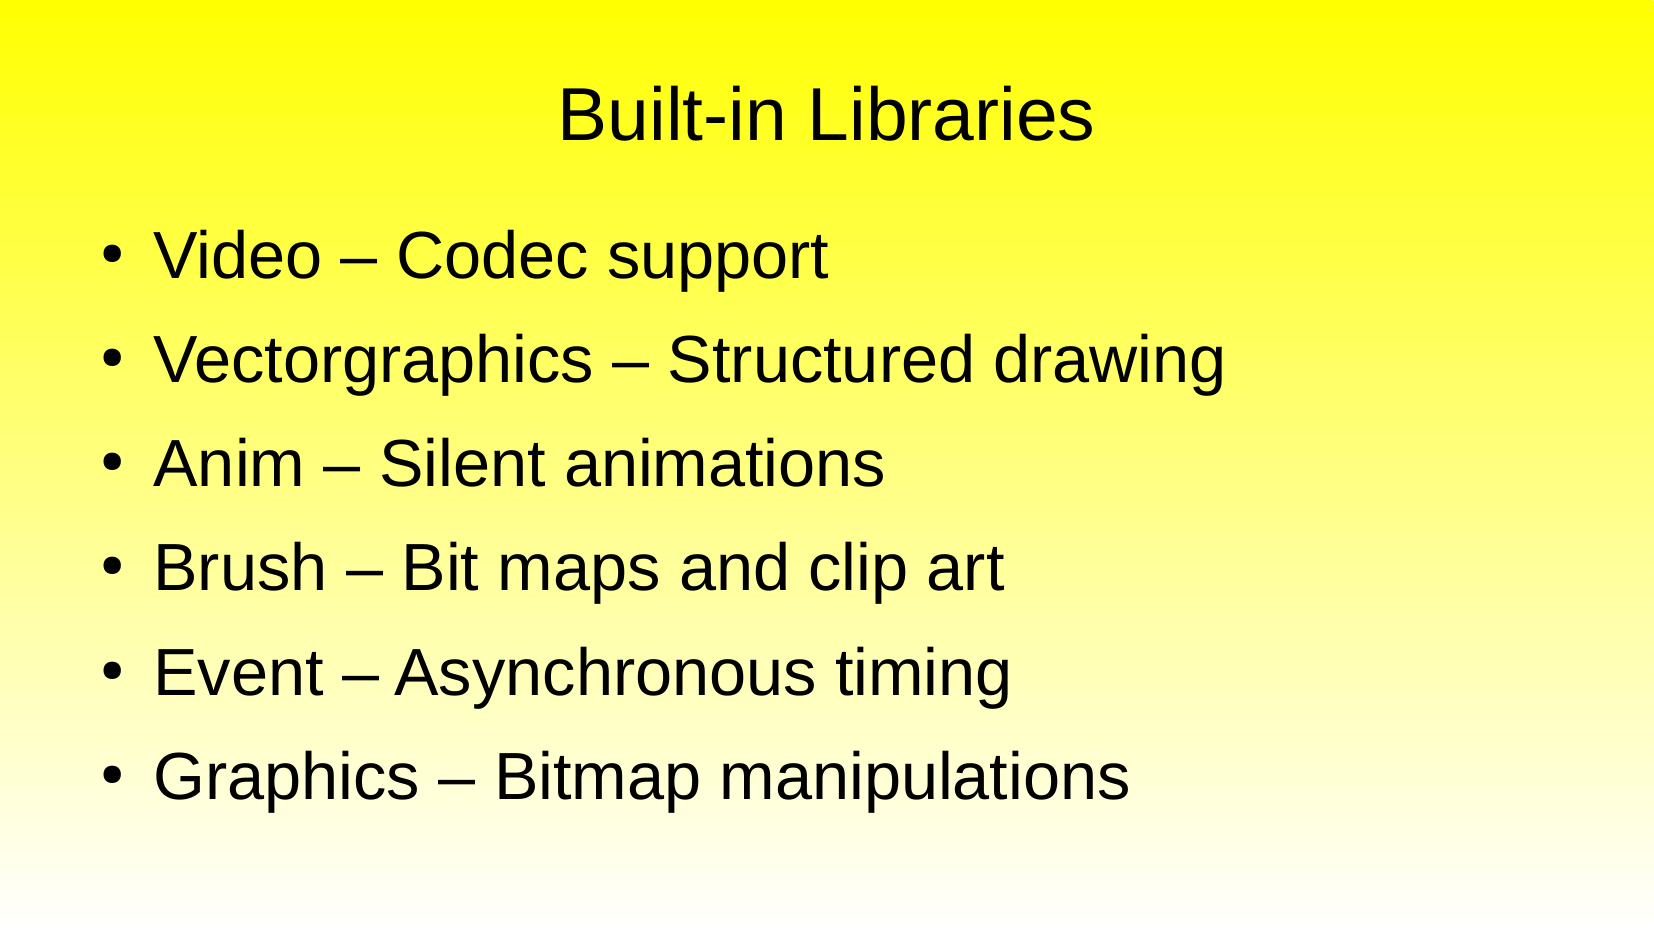

# Built-in Libraries
Video – Codec support
Vectorgraphics – Structured drawing
Anim – Silent animations
Brush – Bit maps and clip art
Event – Asynchronous timing
Graphics – Bitmap manipulations